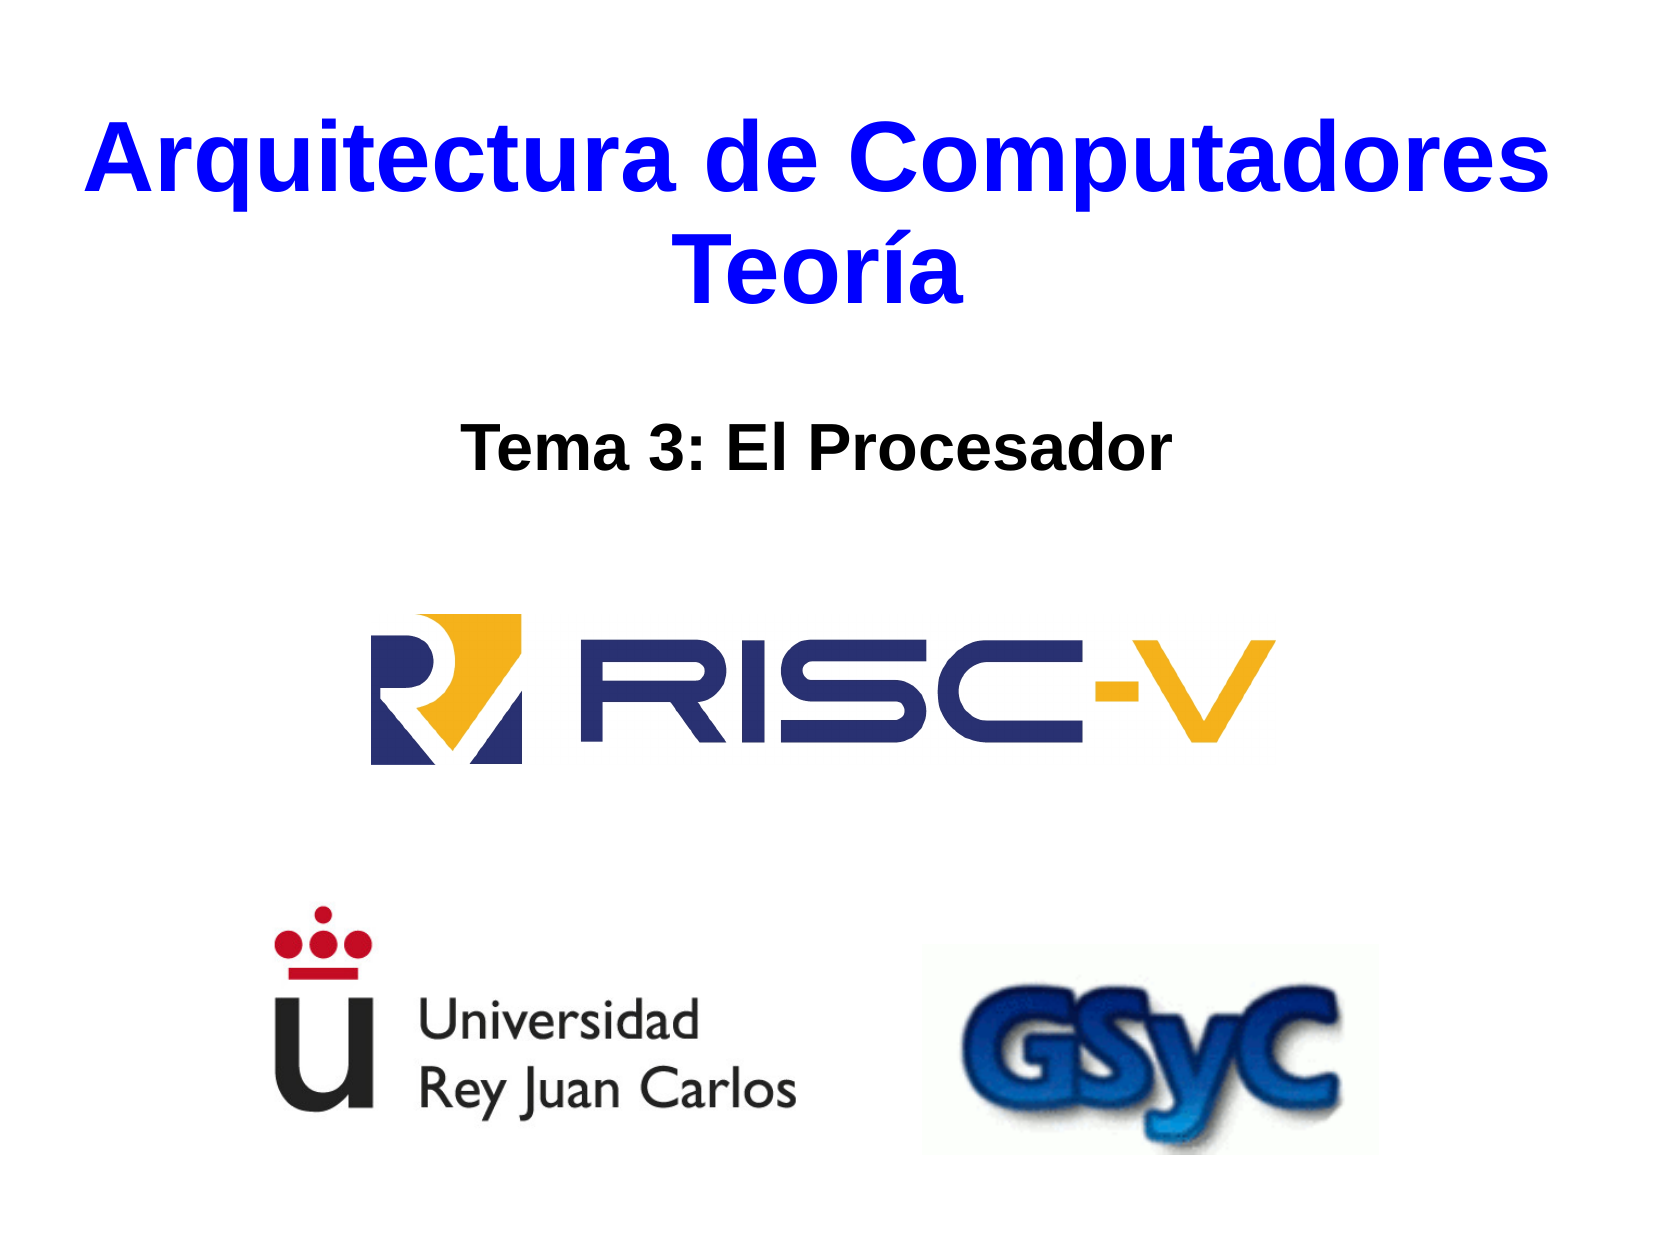

# Arquitectura de Computadores Teoría
Tema 3: El Procesador